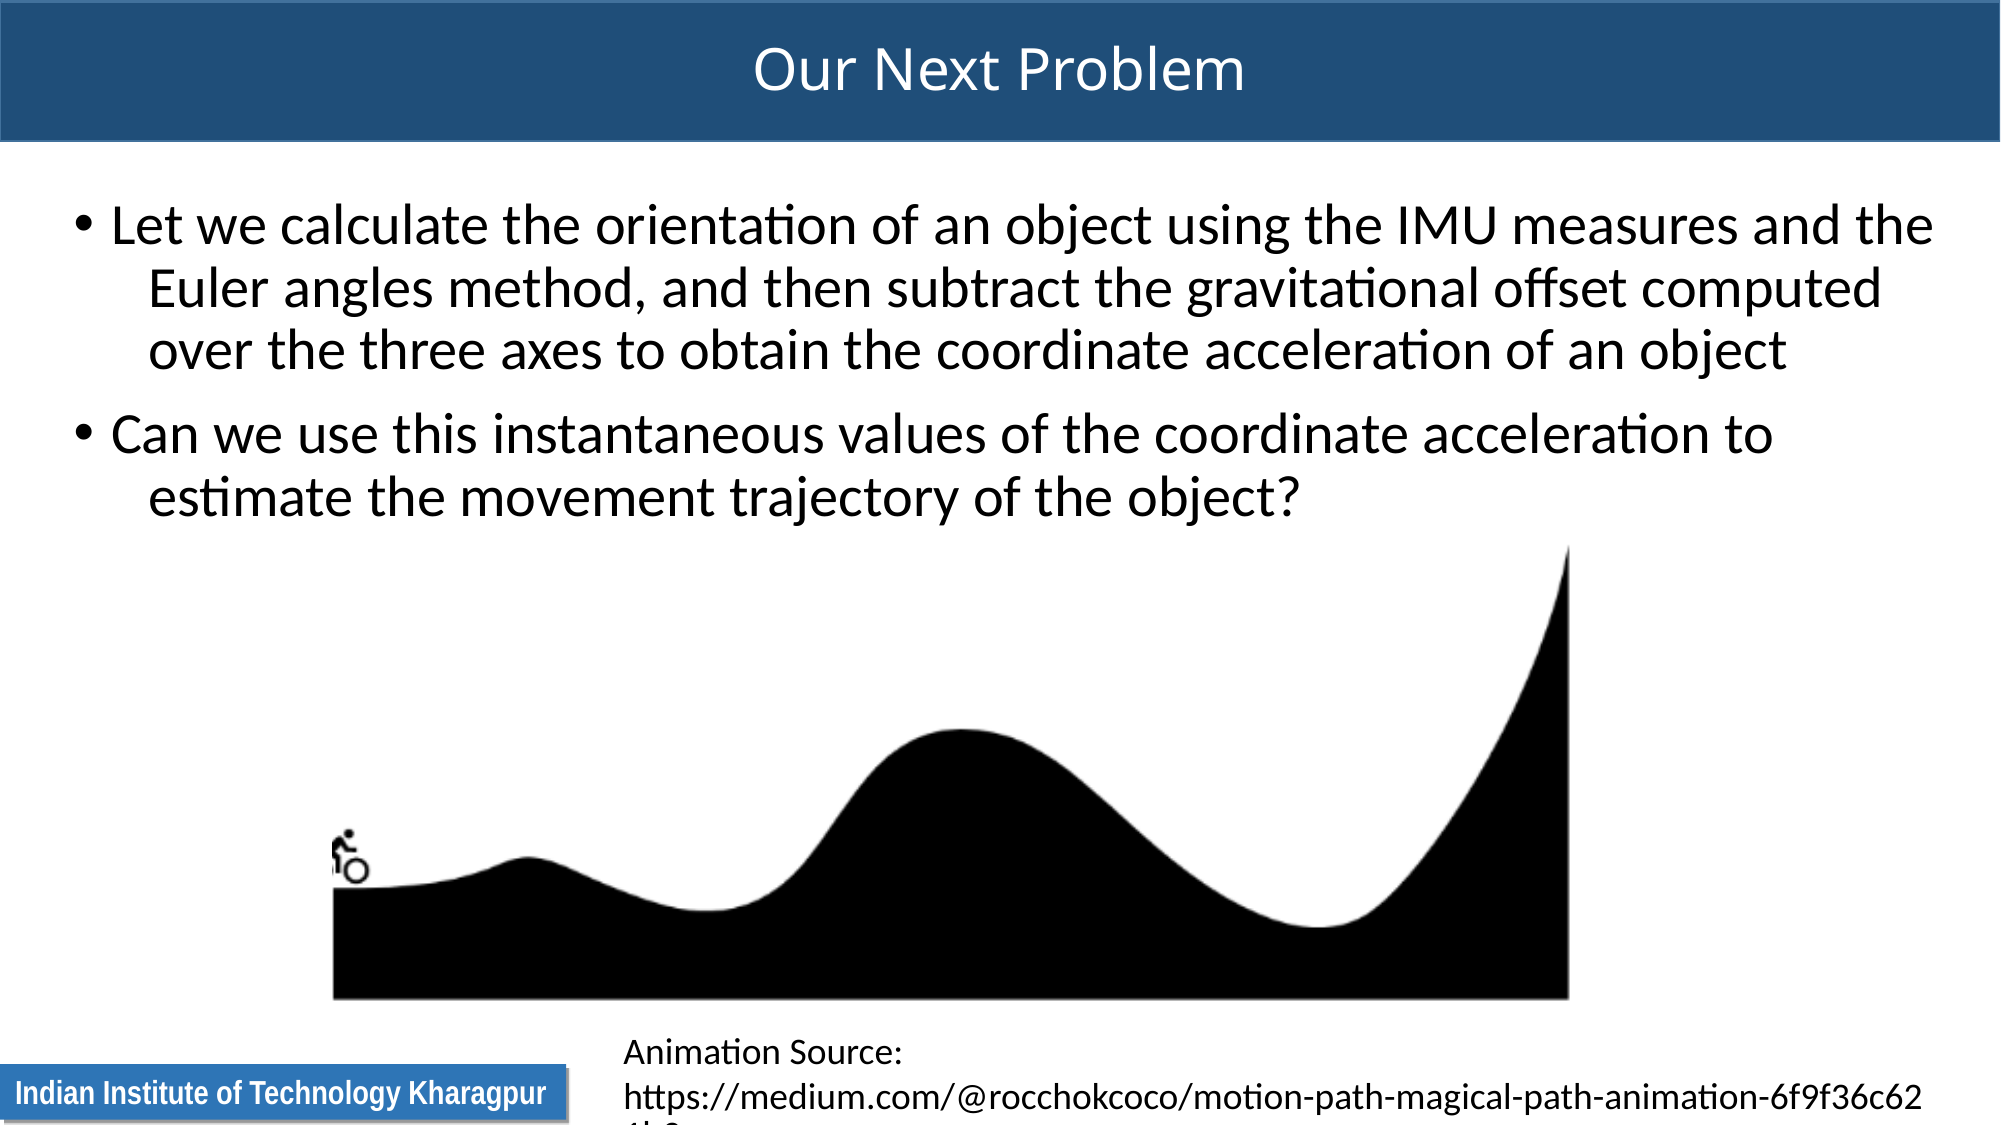

Our Next Problem
# Let we calculate the orientation of an object using the IMU measures and the Euler angles method, and then subtract the gravitational offset computed over the three axes to obtain the coordinate acceleration of an object
Can we use this instantaneous values of the coordinate acceleration to estimate the movement trajectory of the object?
Animation Source: https://medium.com/@rocchokcoco/motion-path-magical-path-animation-6f9f36c621b3